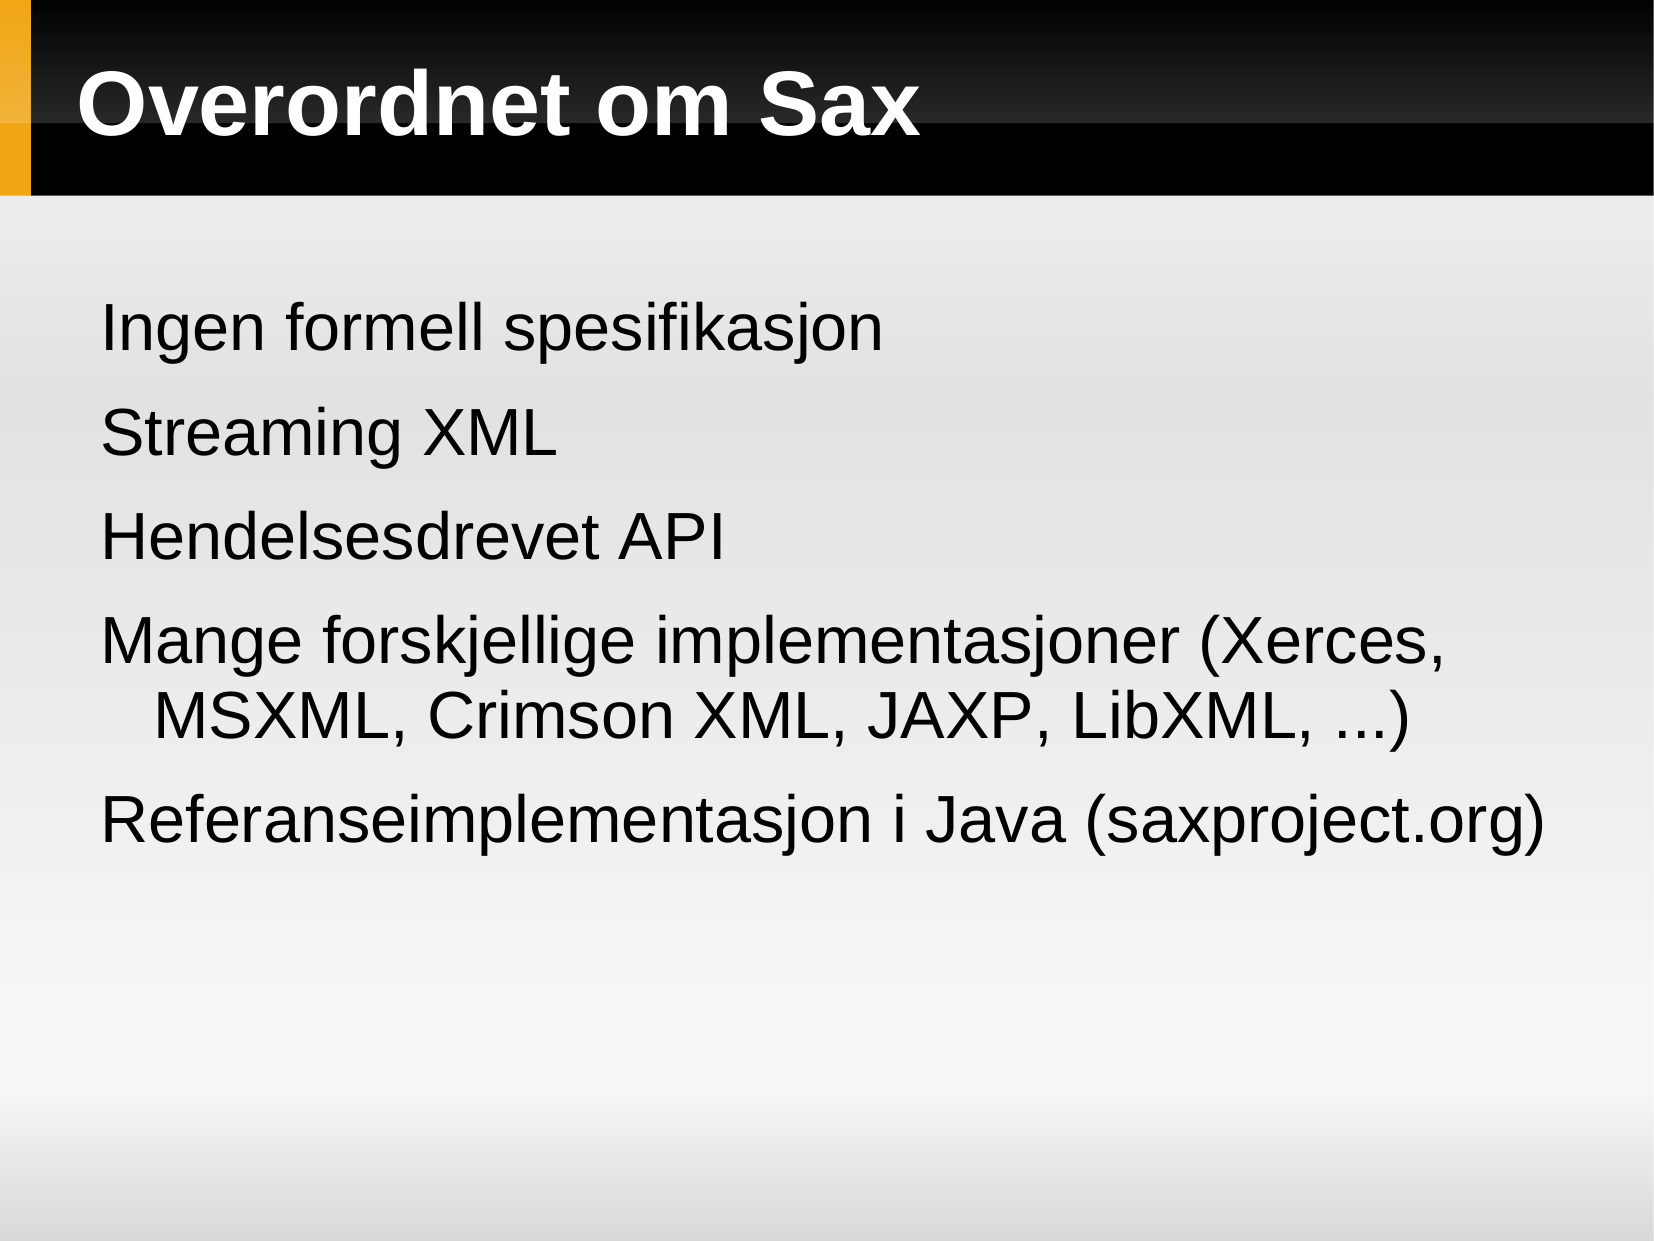

# Overordnet om Sax
Ingen formell spesifikasjon
Streaming XML
Hendelsesdrevet API
Mange forskjellige implementasjoner (Xerces, MSXML, Crimson XML, JAXP, LibXML, ...)
Referanseimplementasjon i Java (saxproject.org)